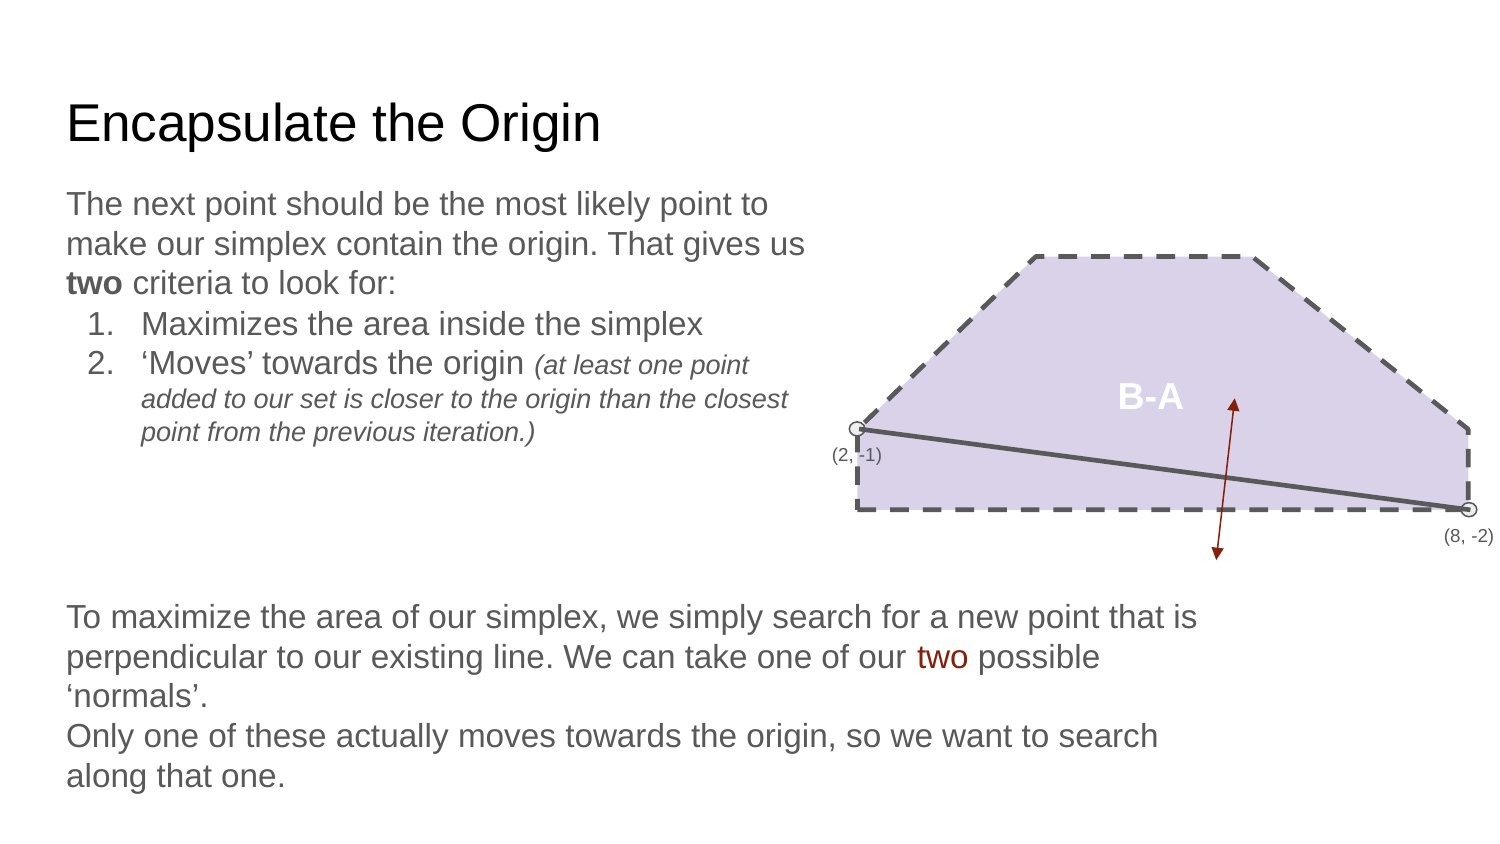

# Encapsulate the Origin
The next point should be the most likely point to make our simplex contain the origin. That gives us two criteria to look for:
Maximizes the area inside the simplex
‘Moves’ towards the origin (at least one point added to our set is closer to the origin than the closest point from the previous iteration.)
B-A
(2, -1)
(8, -2)
To maximize the area of our simplex, we simply search for a new point that is perpendicular to our existing line. We can take one of our two possible ‘normals’.
Only one of these actually moves towards the origin, so we want to search along that one.